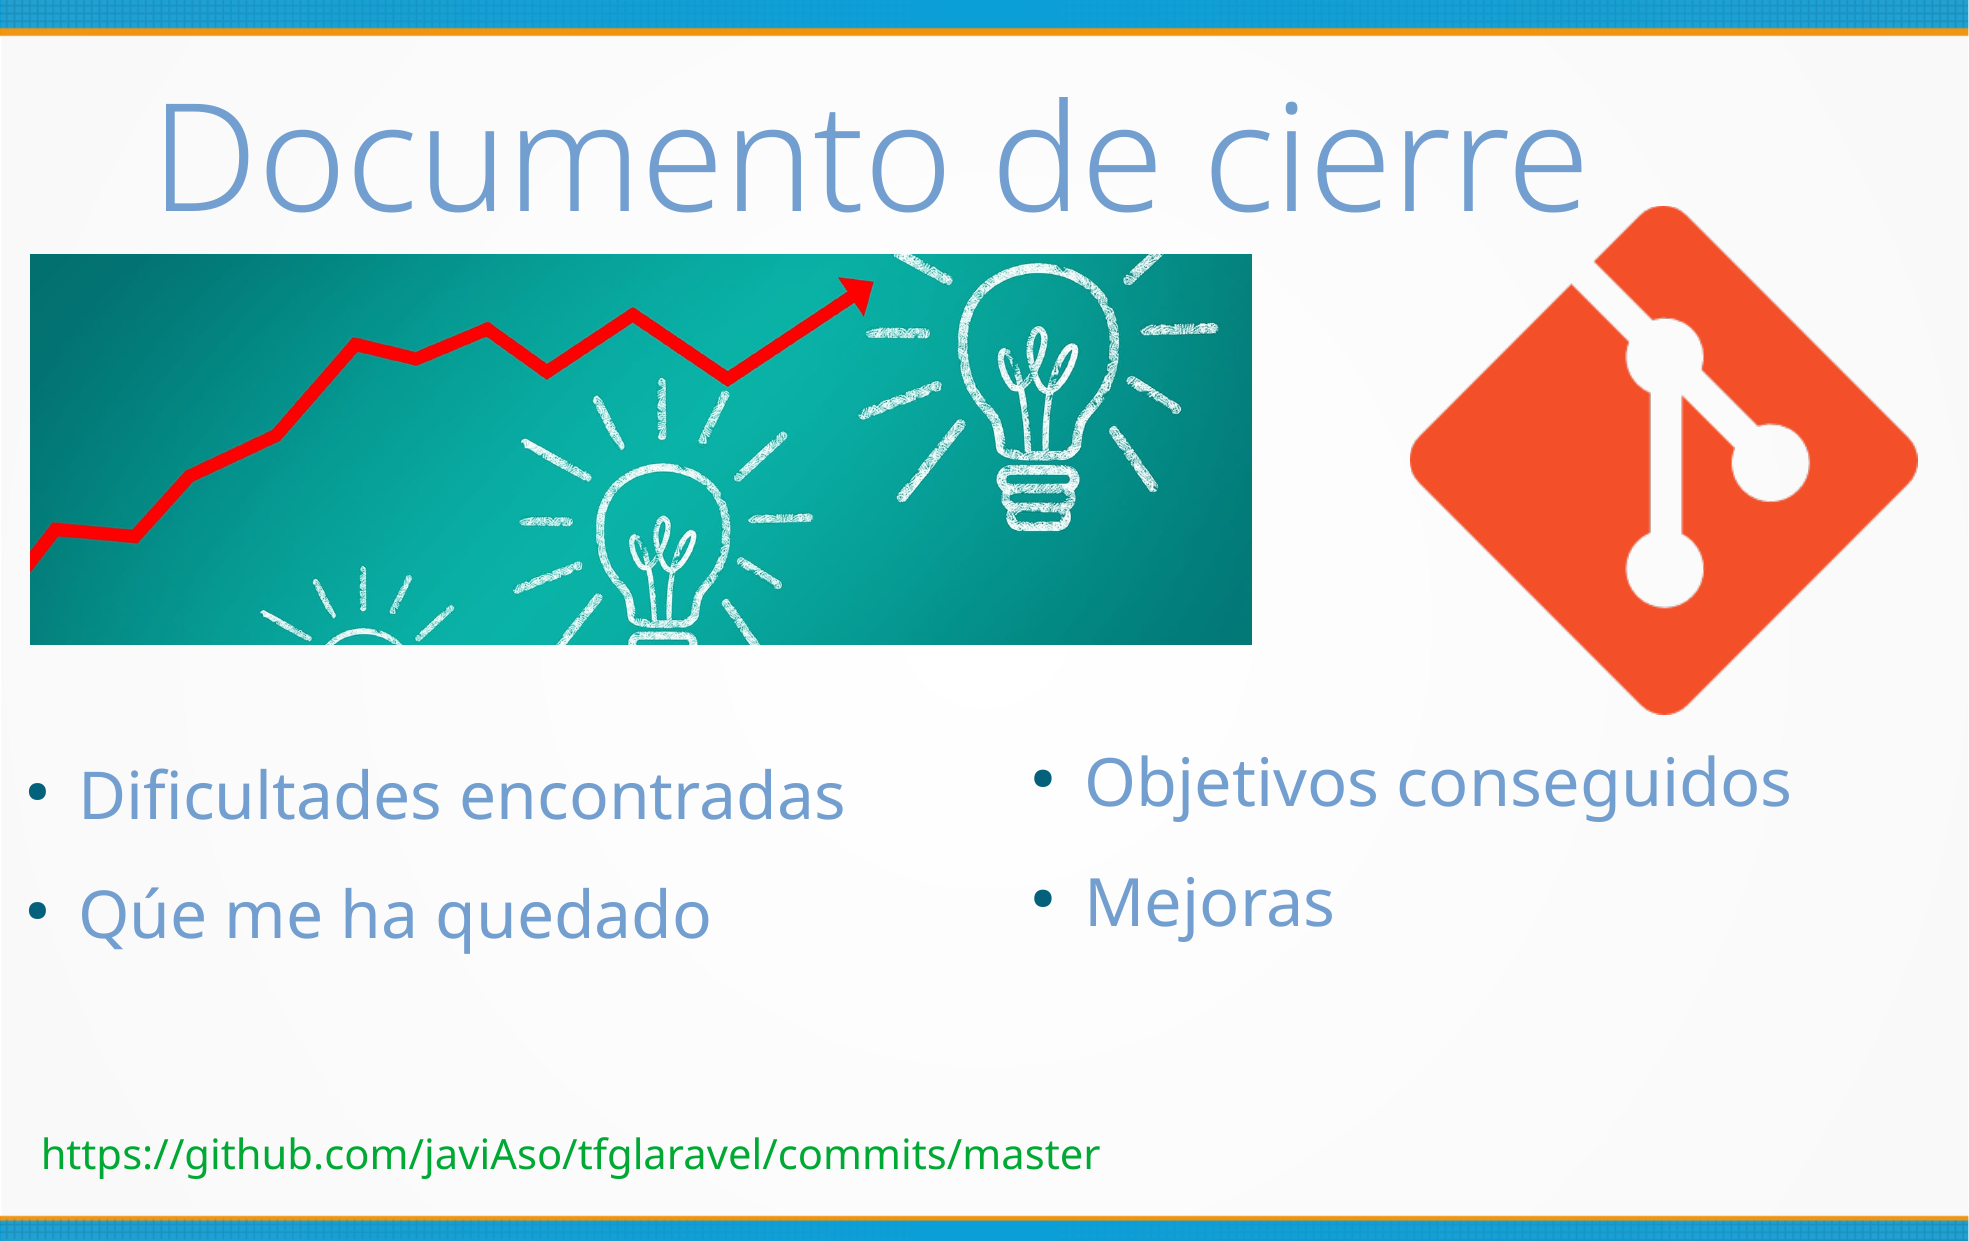

# Documento de cierre
Dificultades encontradas
Qúe me ha quedado
Objetivos conseguidos
Mejoras
https://github.com/javiAso/tfglaravel/commits/master